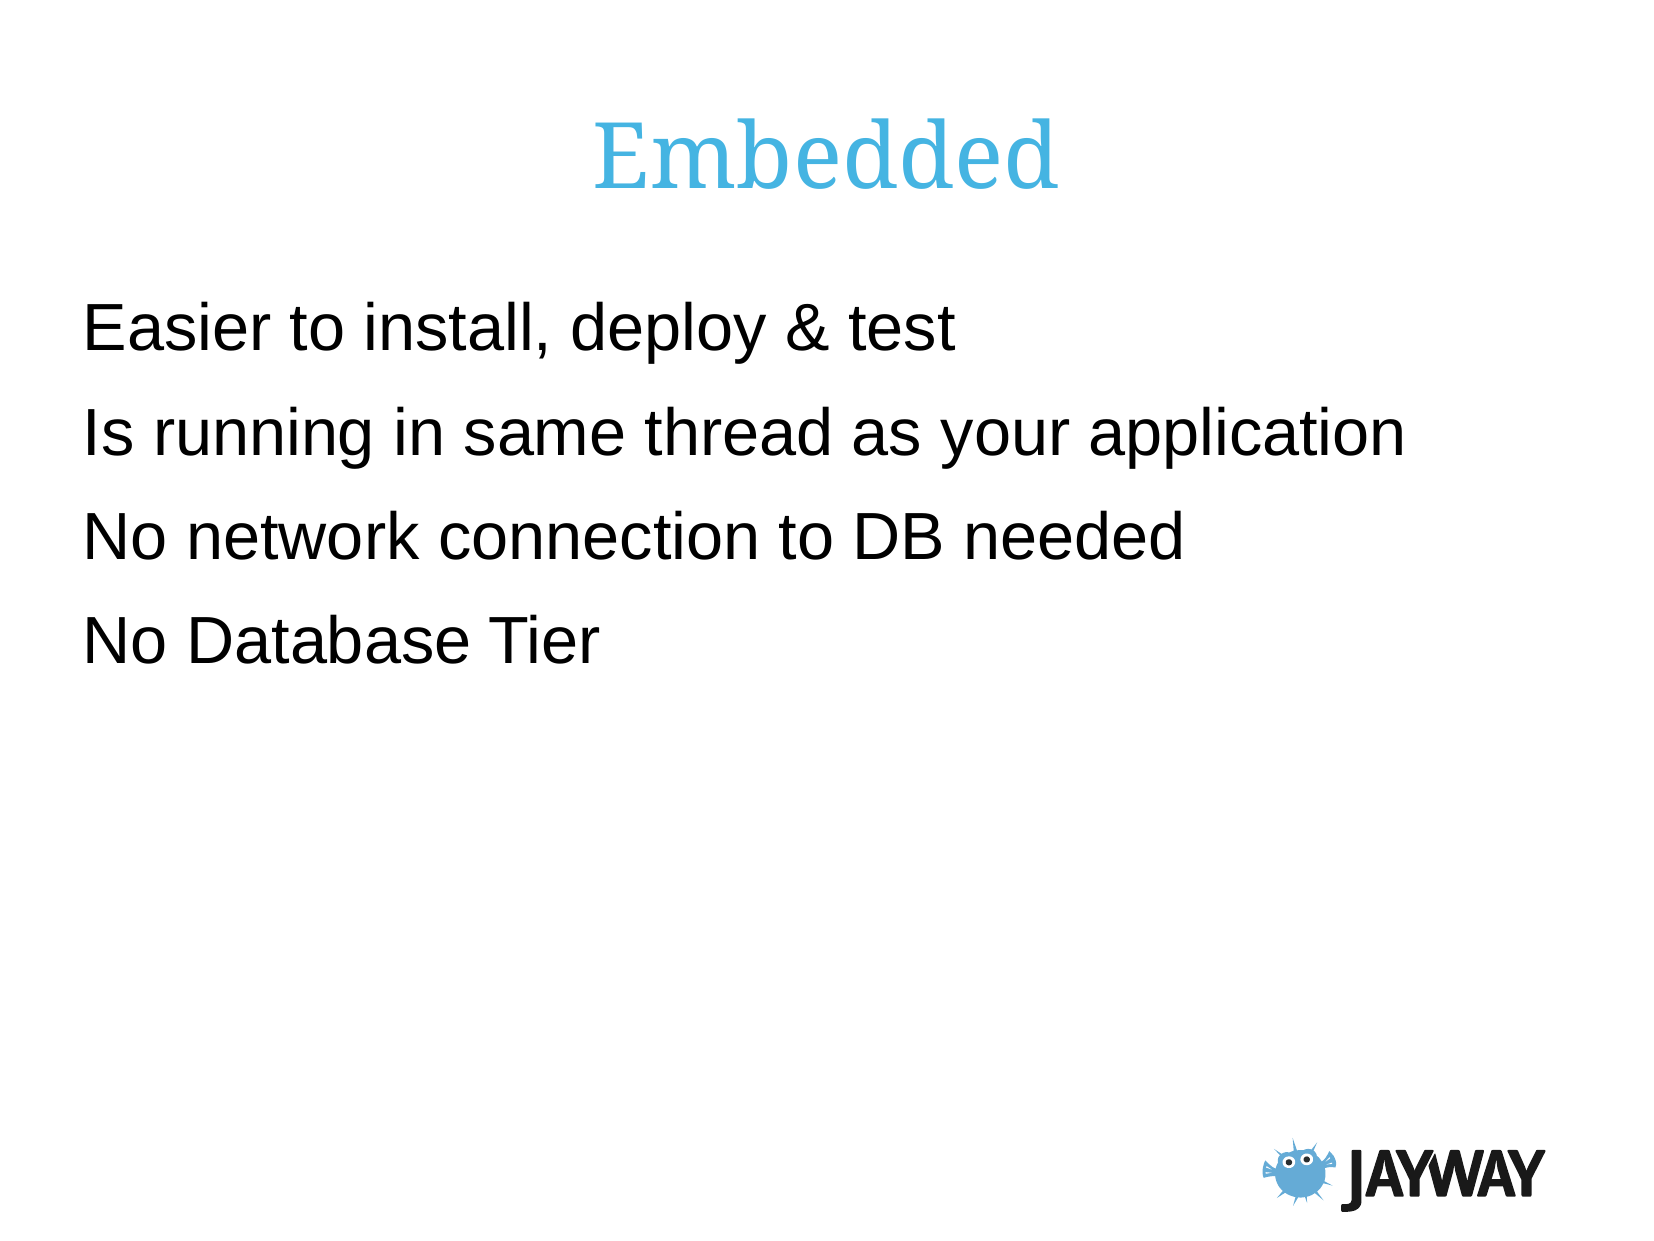

# Embedded
Easier to install, deploy & test
Is running in same thread as your application
No network connection to DB needed
No Database Tier